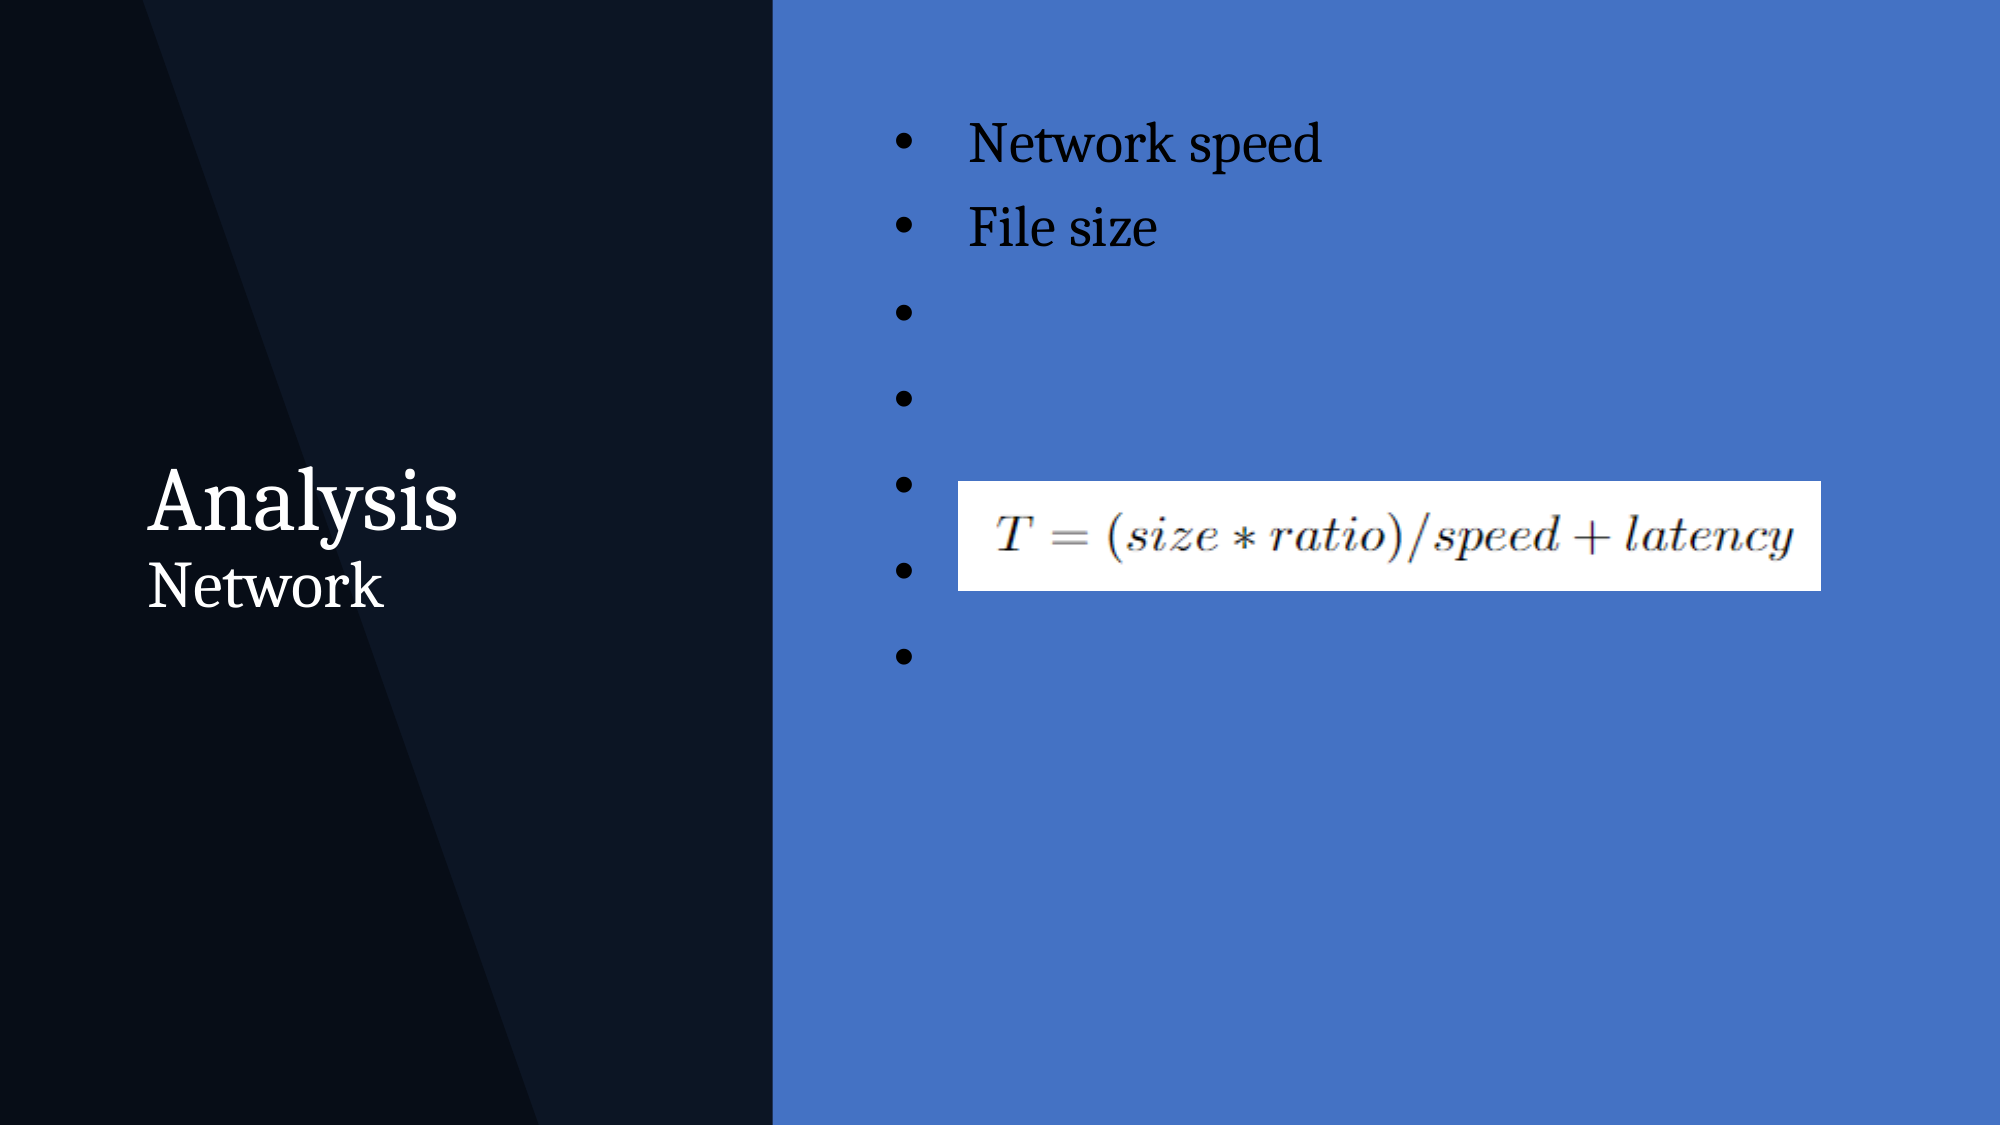

# Analysis Network
Network speed
File size